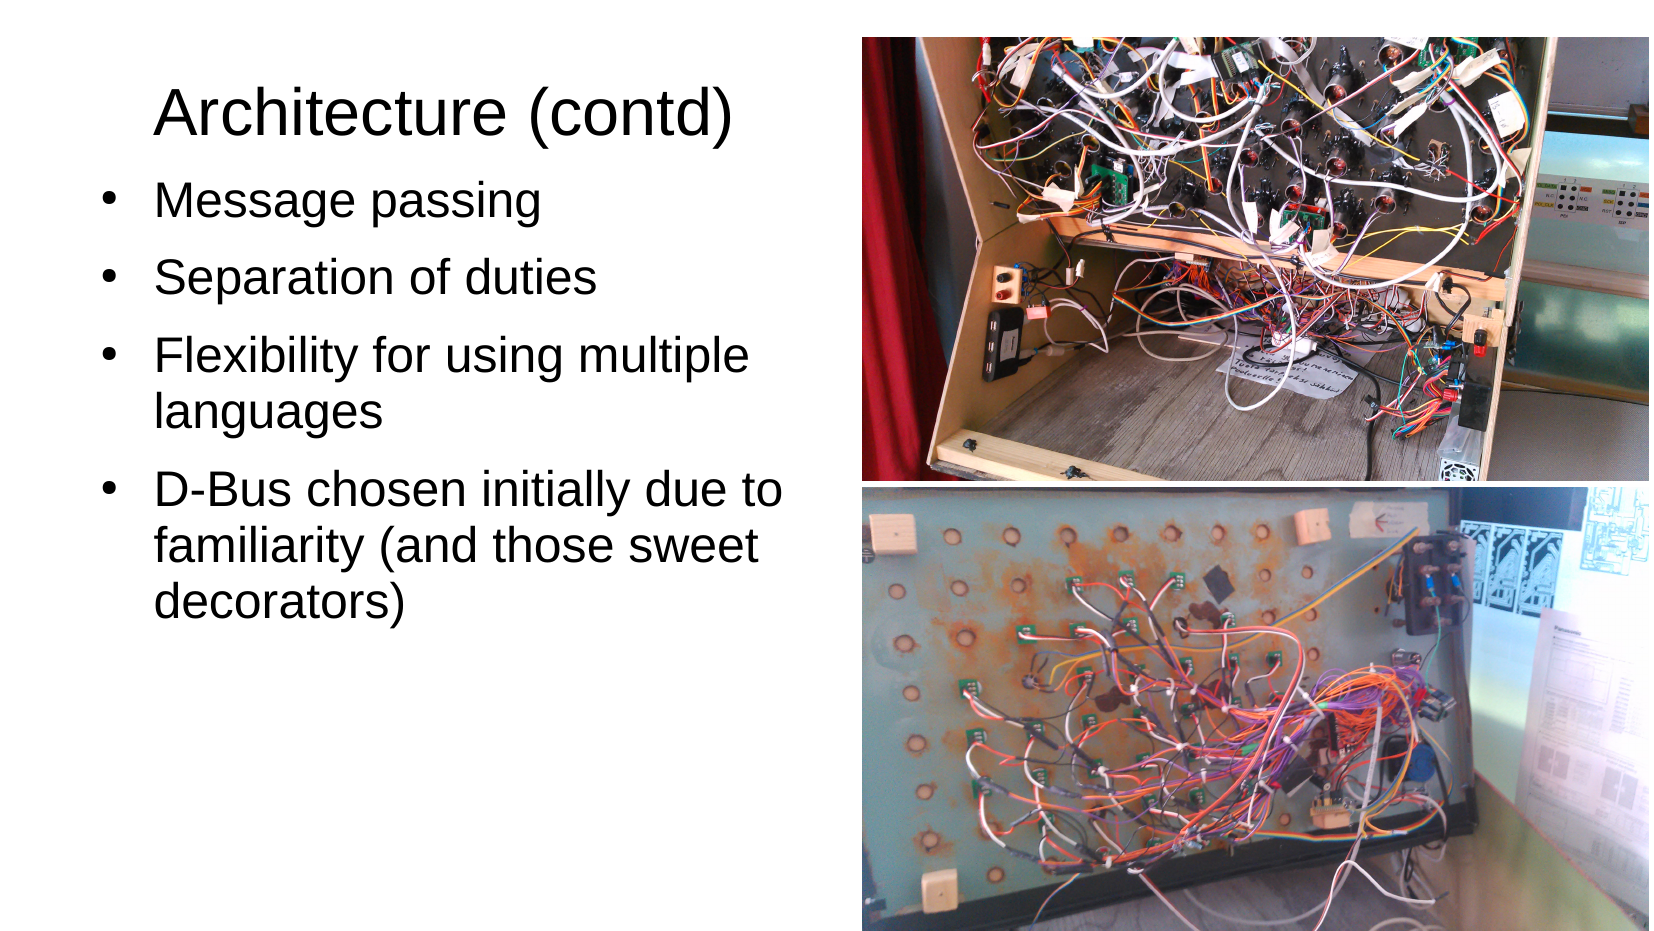

# Architecture (contd)
Message passing
Separation of duties
Flexibility for using multiple languages
D-Bus chosen initially due to familiarity (and those sweet decorators)